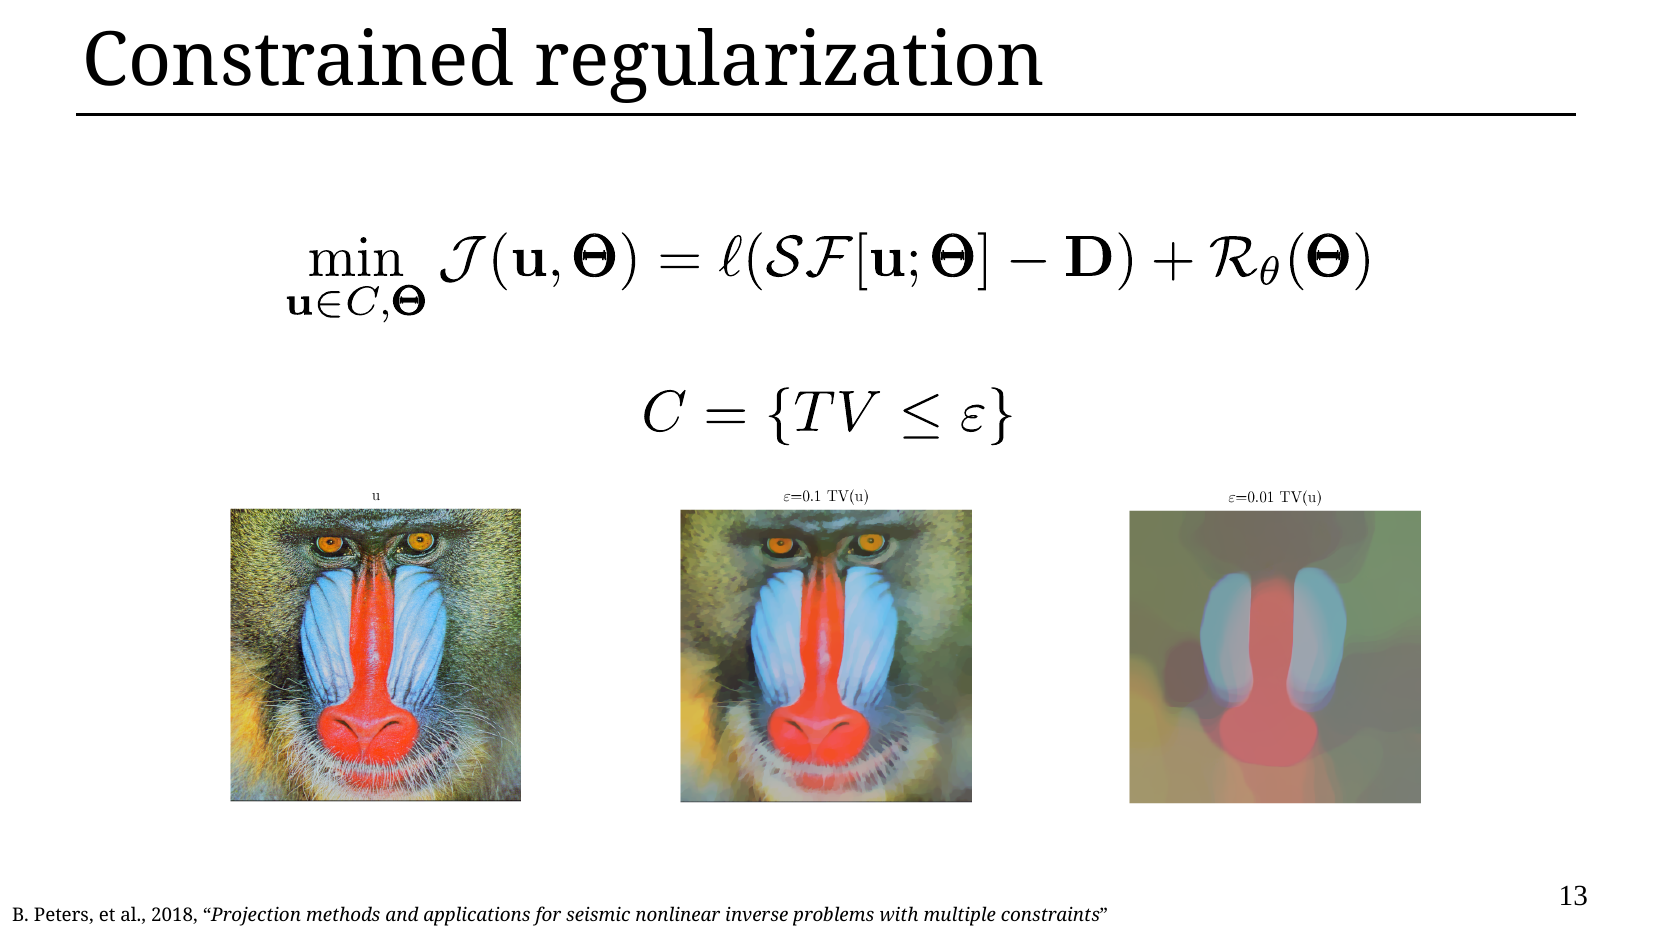

# Constrained regularization
B. Peters, et al., 2018, “Projection methods and applications for seismic nonlinear inverse problems with multiple constraints”